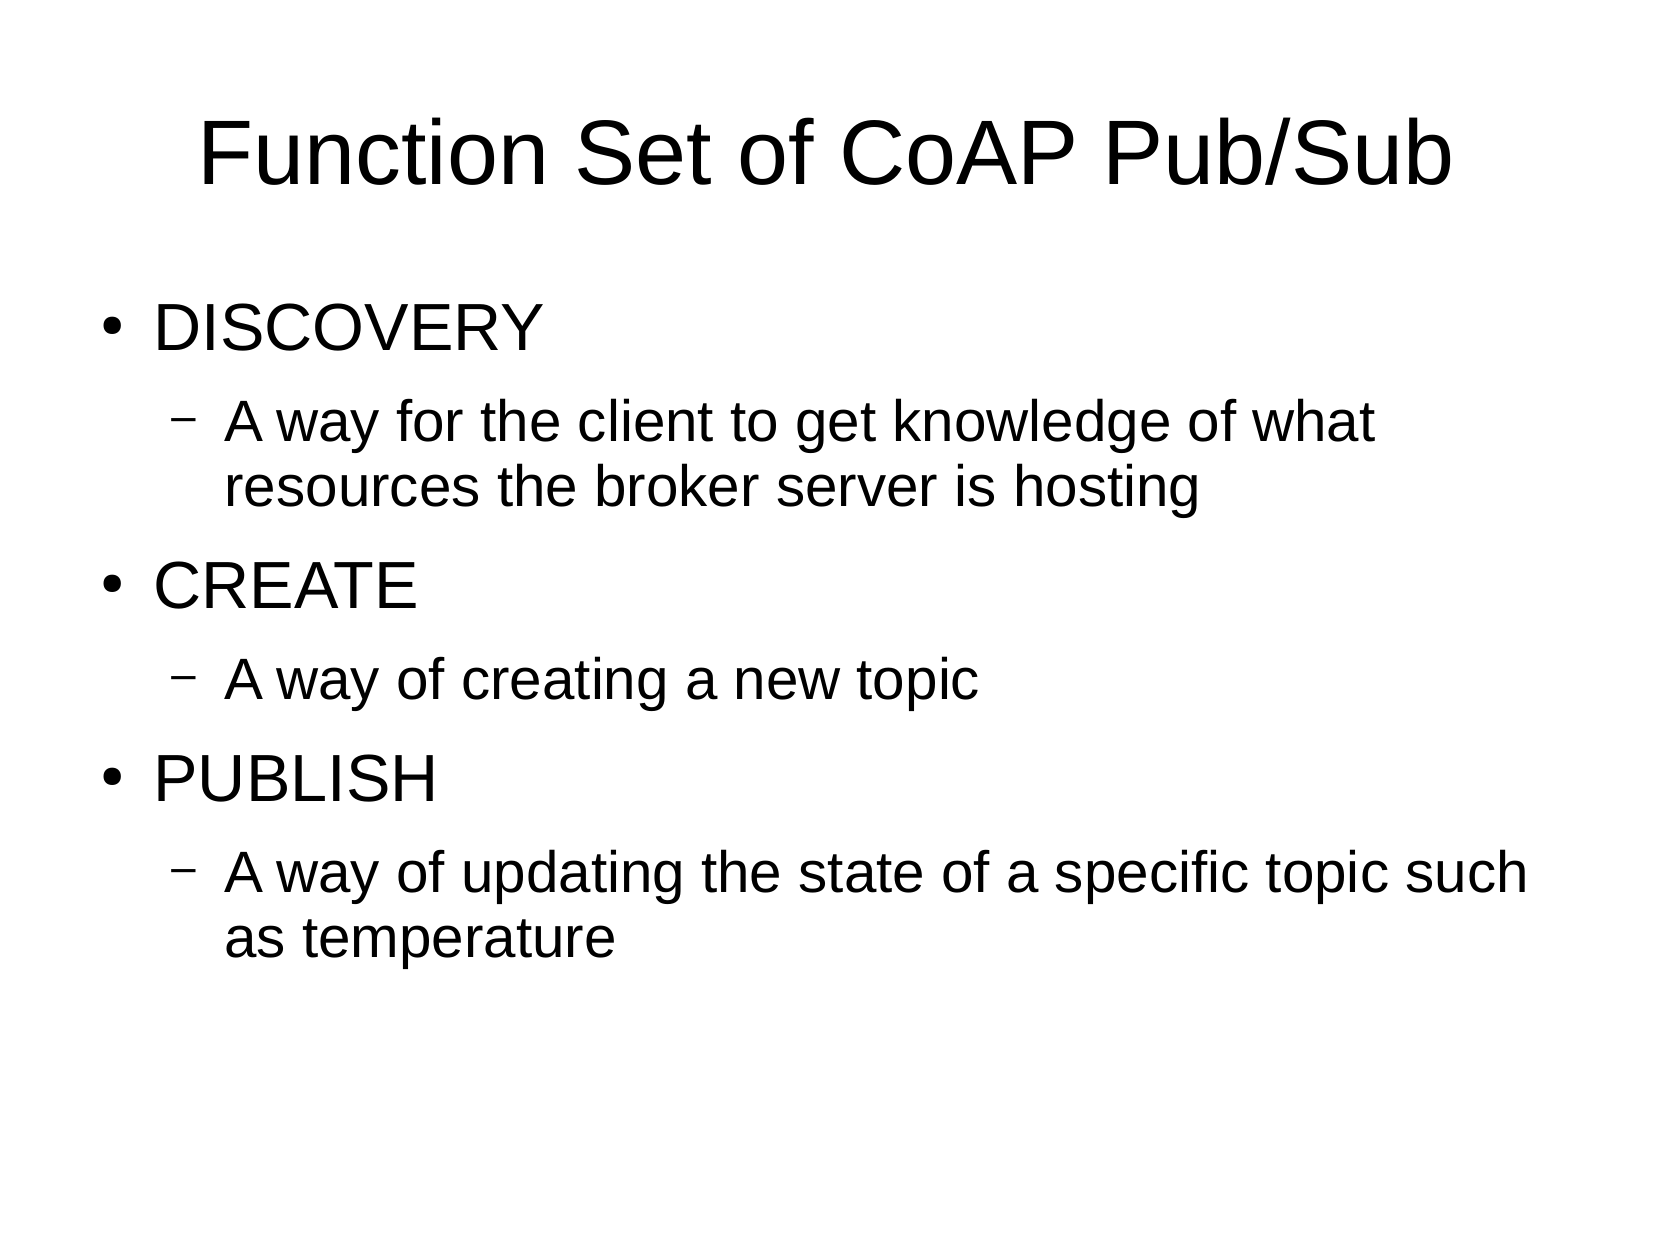

# Function Set of CoAP Pub/Sub
DISCOVERY
A way for the client to get knowledge of what resources the broker server is hosting
CREATE
A way of creating a new topic
PUBLISH
A way of updating the state of a specific topic such as temperature